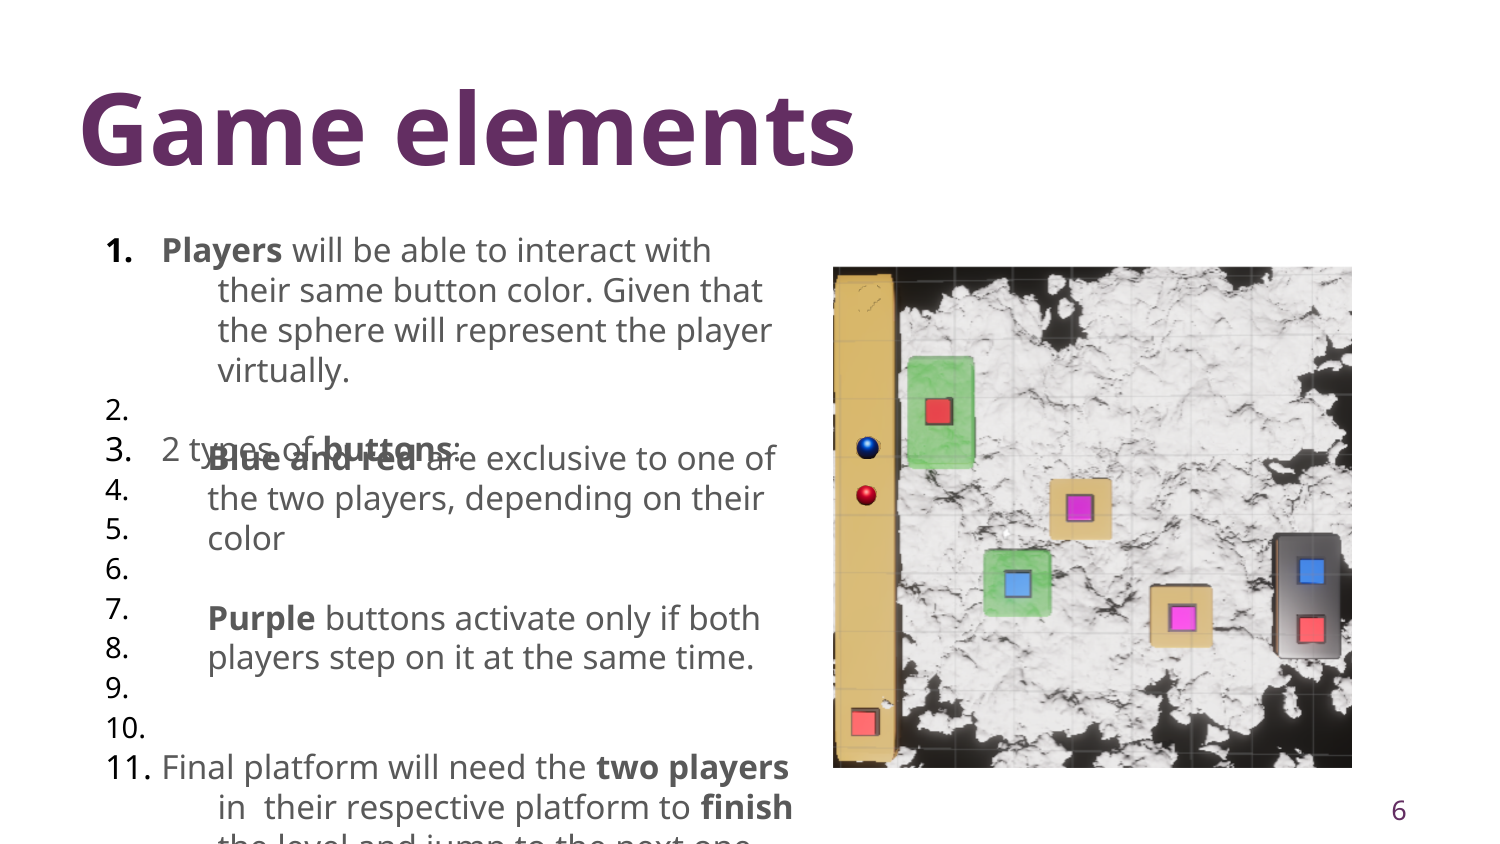

# Game elements
Players will be able to interact with their same button color. Given that the sphere will represent the player virtually.
2 types of buttons:
Final platform will need the two players in their respective platform to finish the level and jump to the next one
Blue and red are exclusive to one of the two players, depending on their color
Purple buttons activate only if both players step on it at the same time.